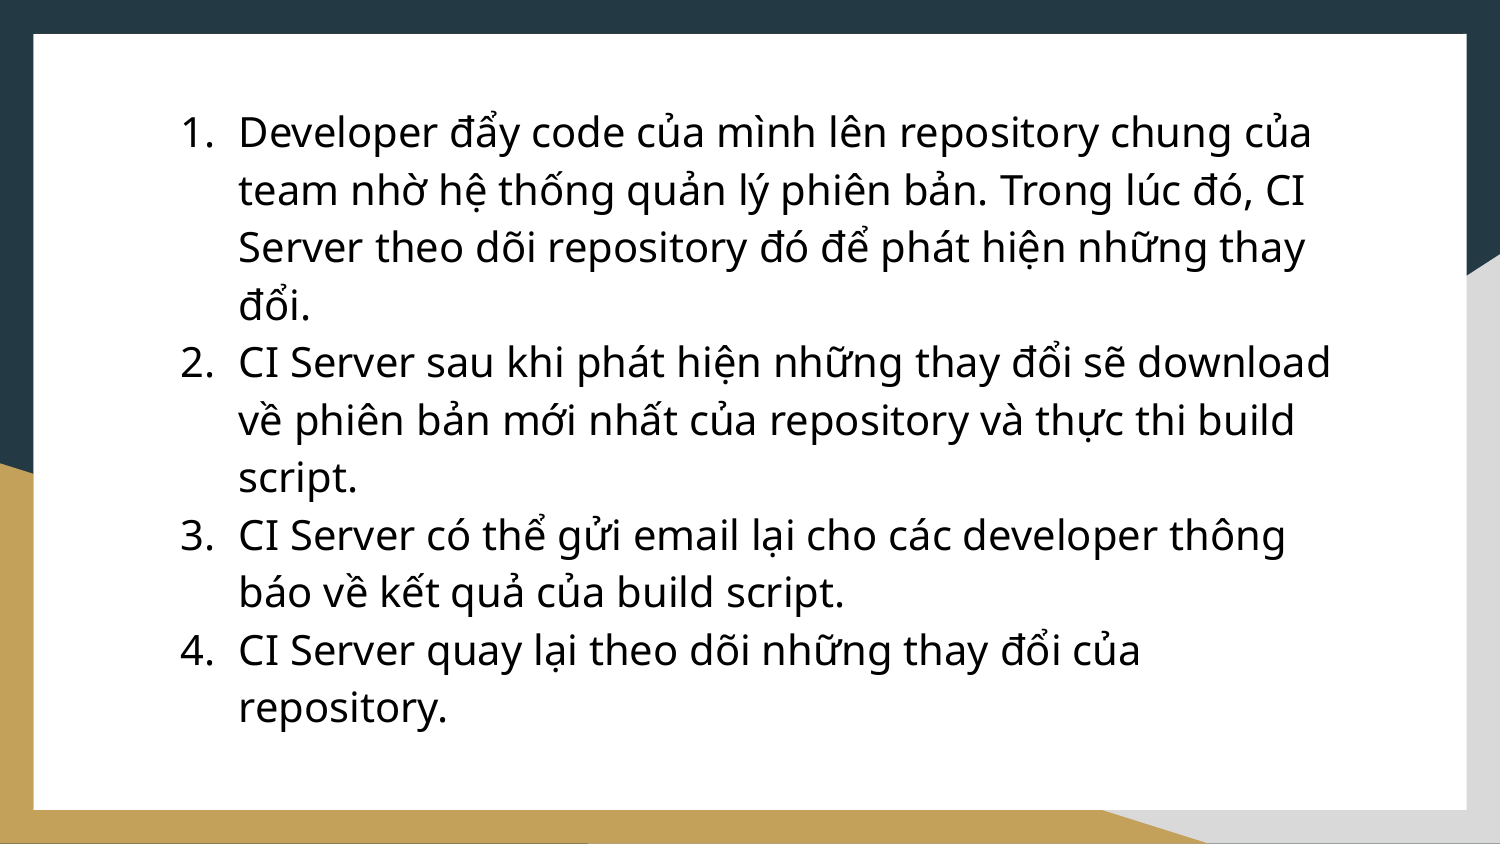

Developer đẩy code của mình lên repository chung của team nhờ hệ thống quản lý phiên bản. Trong lúc đó, CI Server theo dõi repository đó để phát hiện những thay đổi.
CI Server sau khi phát hiện những thay đổi sẽ download về phiên bản mới nhất của repository và thực thi build script.
CI Server có thể gửi email lại cho các developer thông báo về kết quả của build script.
CI Server quay lại theo dõi những thay đổi của repository.